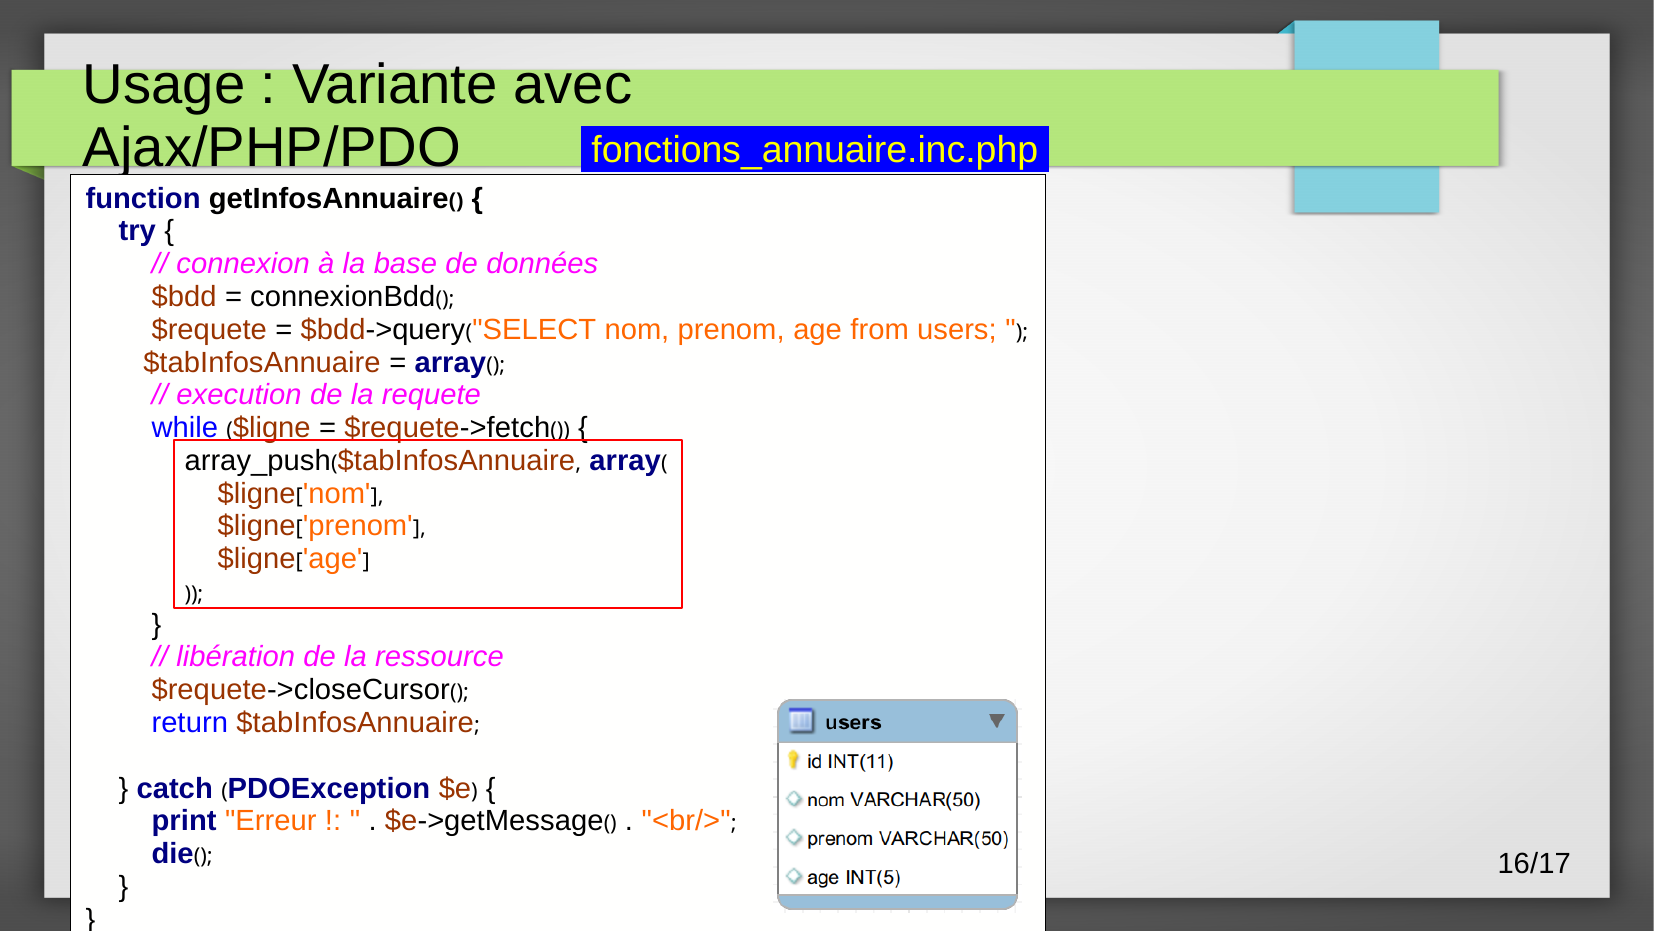

# Usage : Variante avec Ajax/PHP/PDO
fonctions_annuaire.inc.php
function getInfosAnnuaire() {
 try {
 // connexion à la base de données
 $bdd = connexionBdd();
 $requete = $bdd->query("SELECT nom, prenom, age from users; ");
 $tabInfosAnnuaire = array();
 // execution de la requete
 while ($ligne = $requete->fetch()) {
 array_push($tabInfosAnnuaire, array(
 $ligne['nom'],
 $ligne['prenom'],
 $ligne['age']
 ));
 }
 // libération de la ressource
 $requete->closeCursor();
 return $tabInfosAnnuaire;
 } catch (PDOException $e) {
 print "Erreur !: " . $e->getMessage() . "<br/>";
 die();
 }
}
16